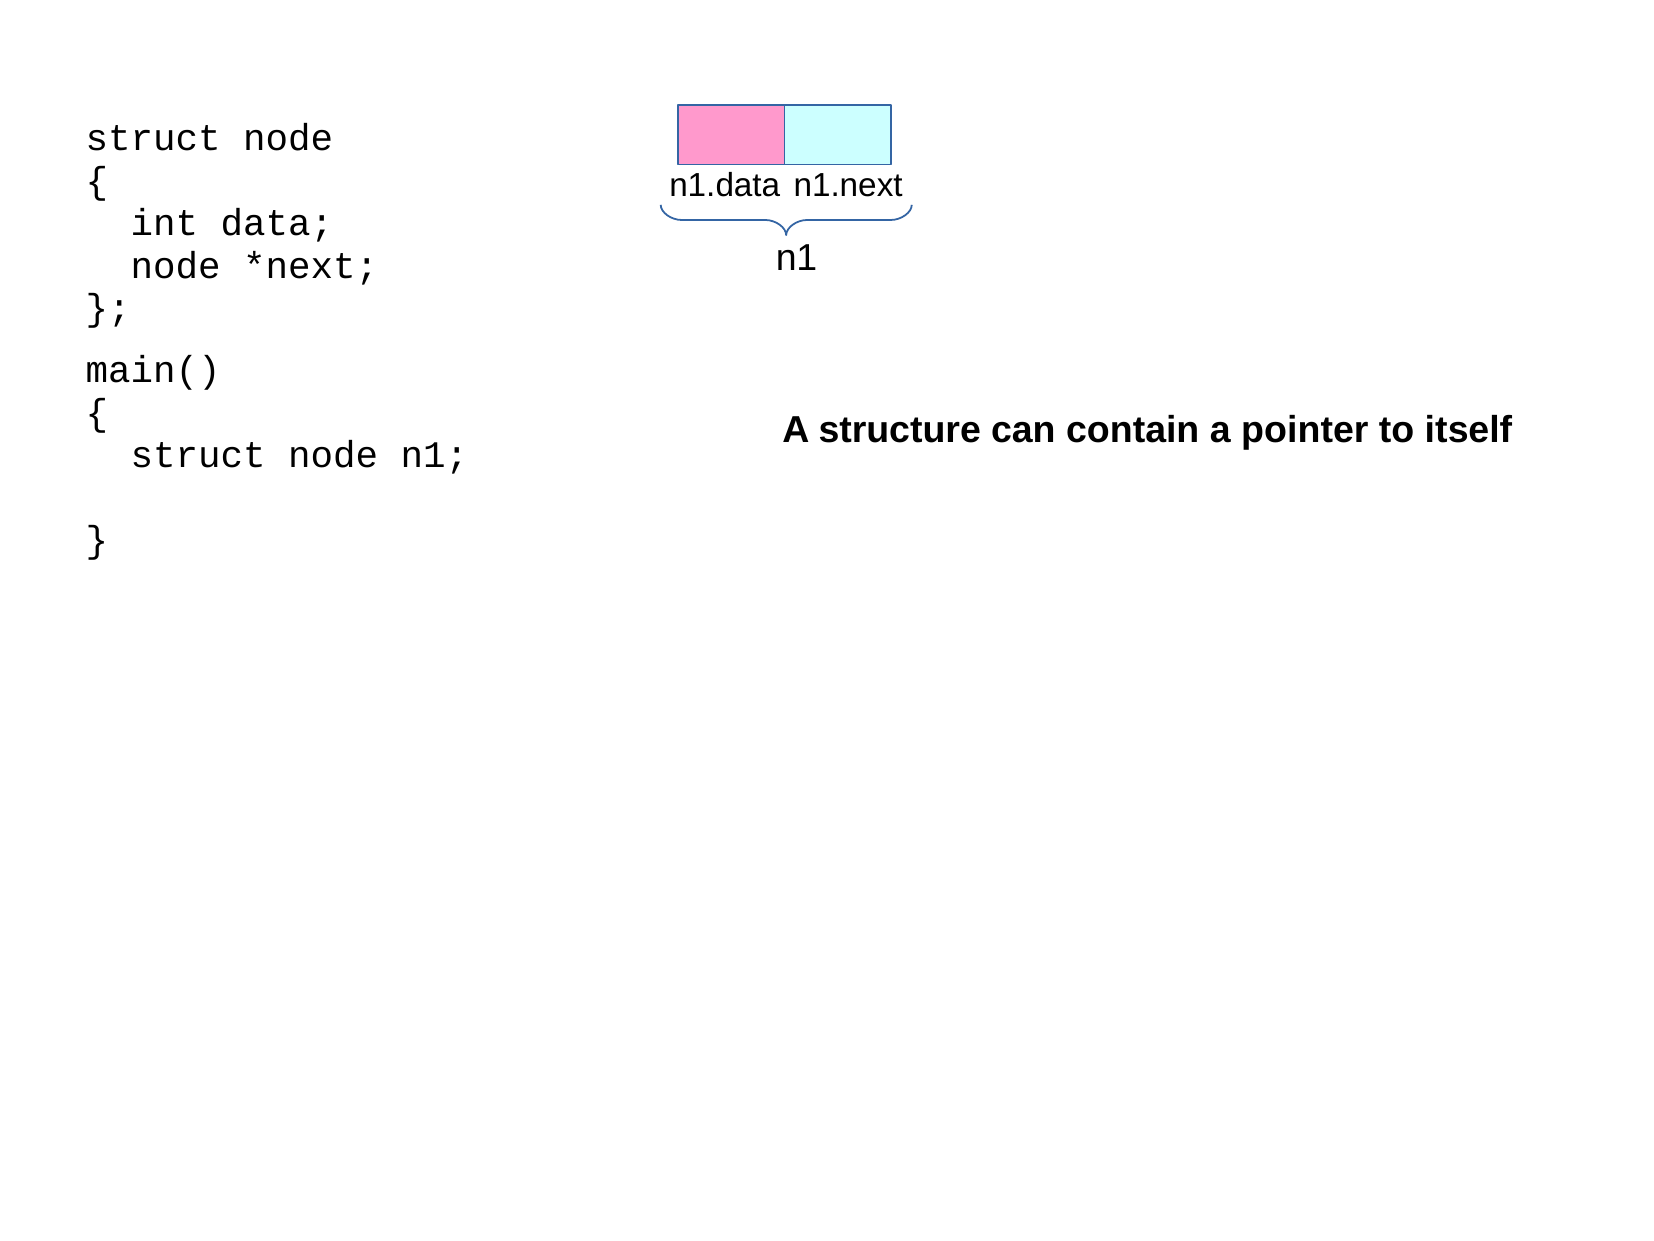

struct node
{
 int data;
 node *next;
};
main()
{
 struct node n1;
}
n1.data
n1.next
n1
A structure can contain a pointer to itself